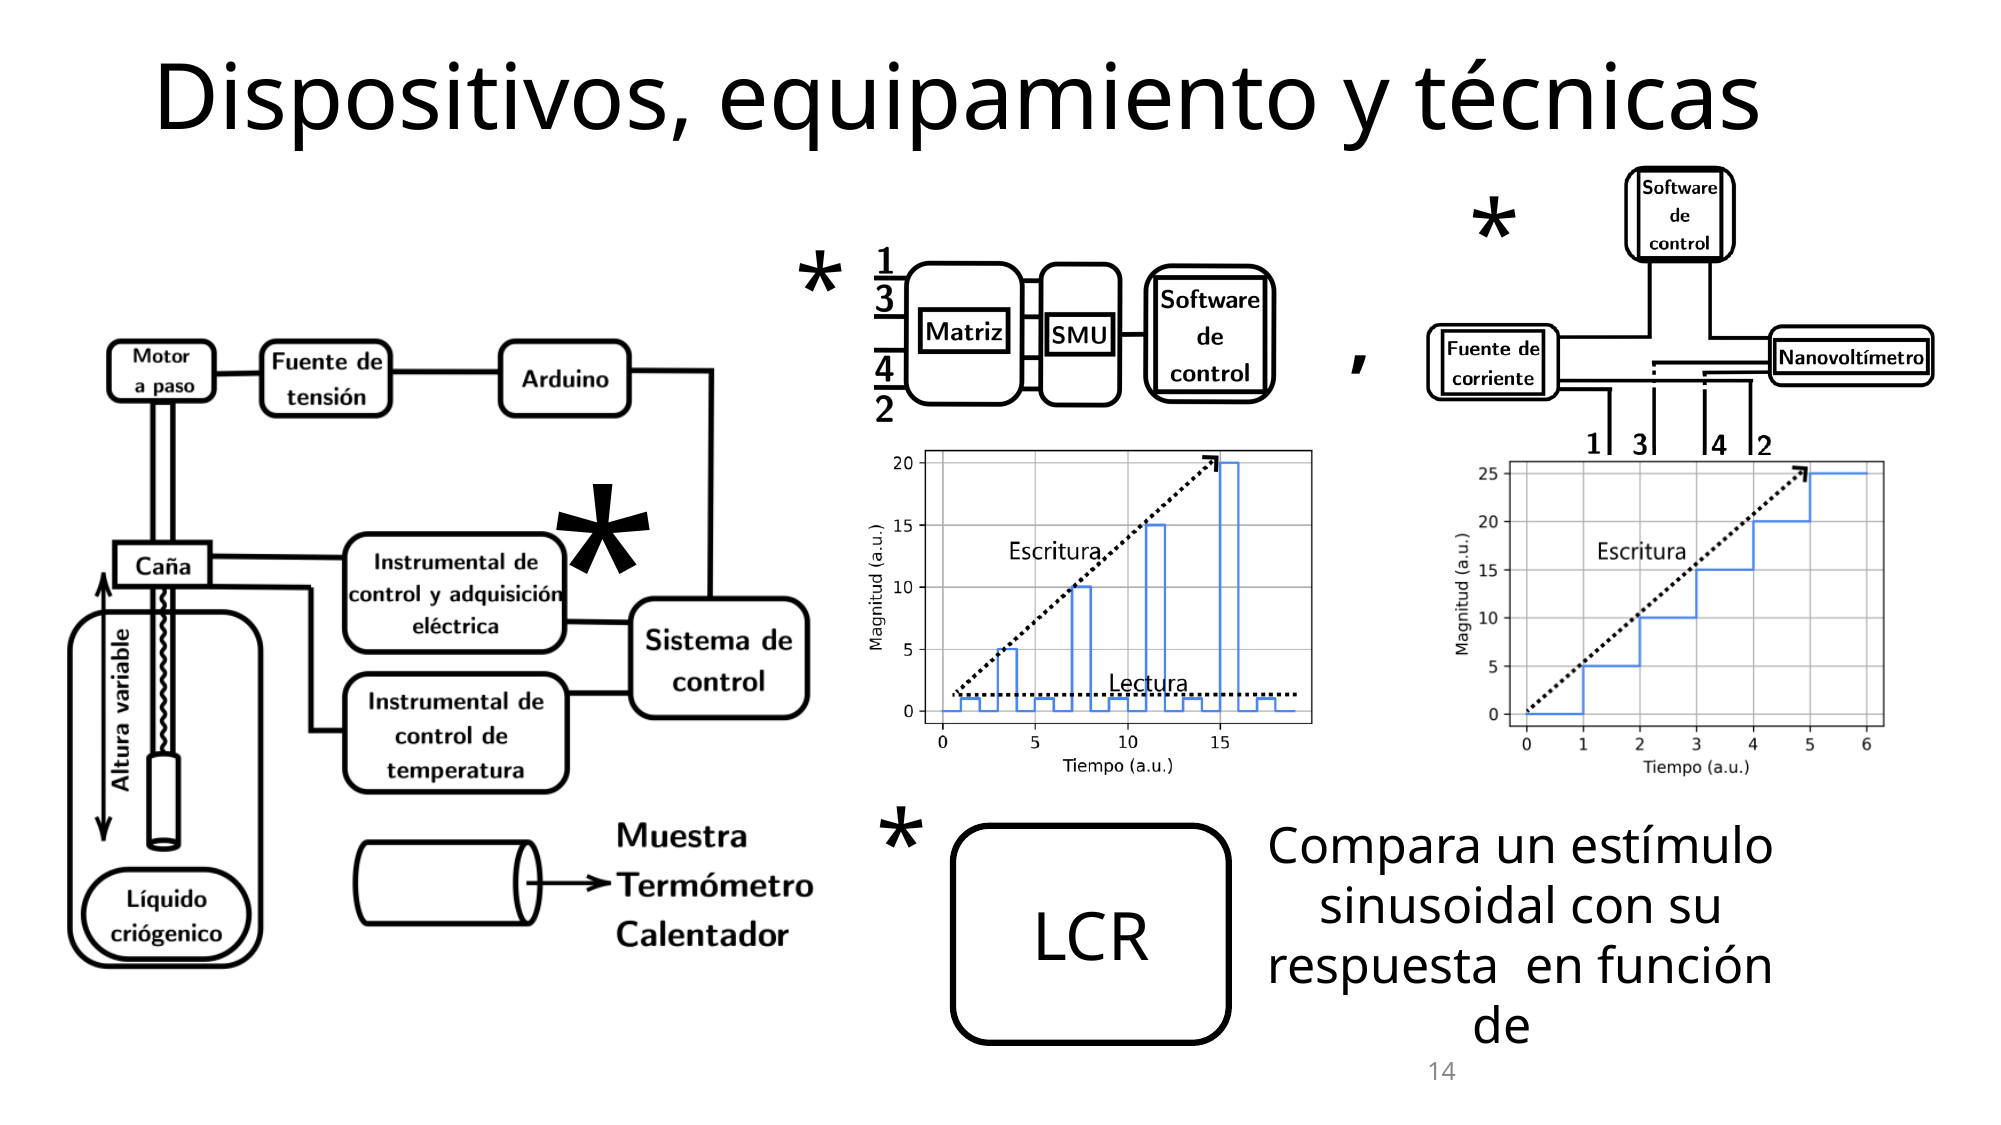

# Dispositivos, equipamiento y técnicas
*
*
,
*
*
Compara un estímulo sinusoidal con su respuesta en función de
LCR